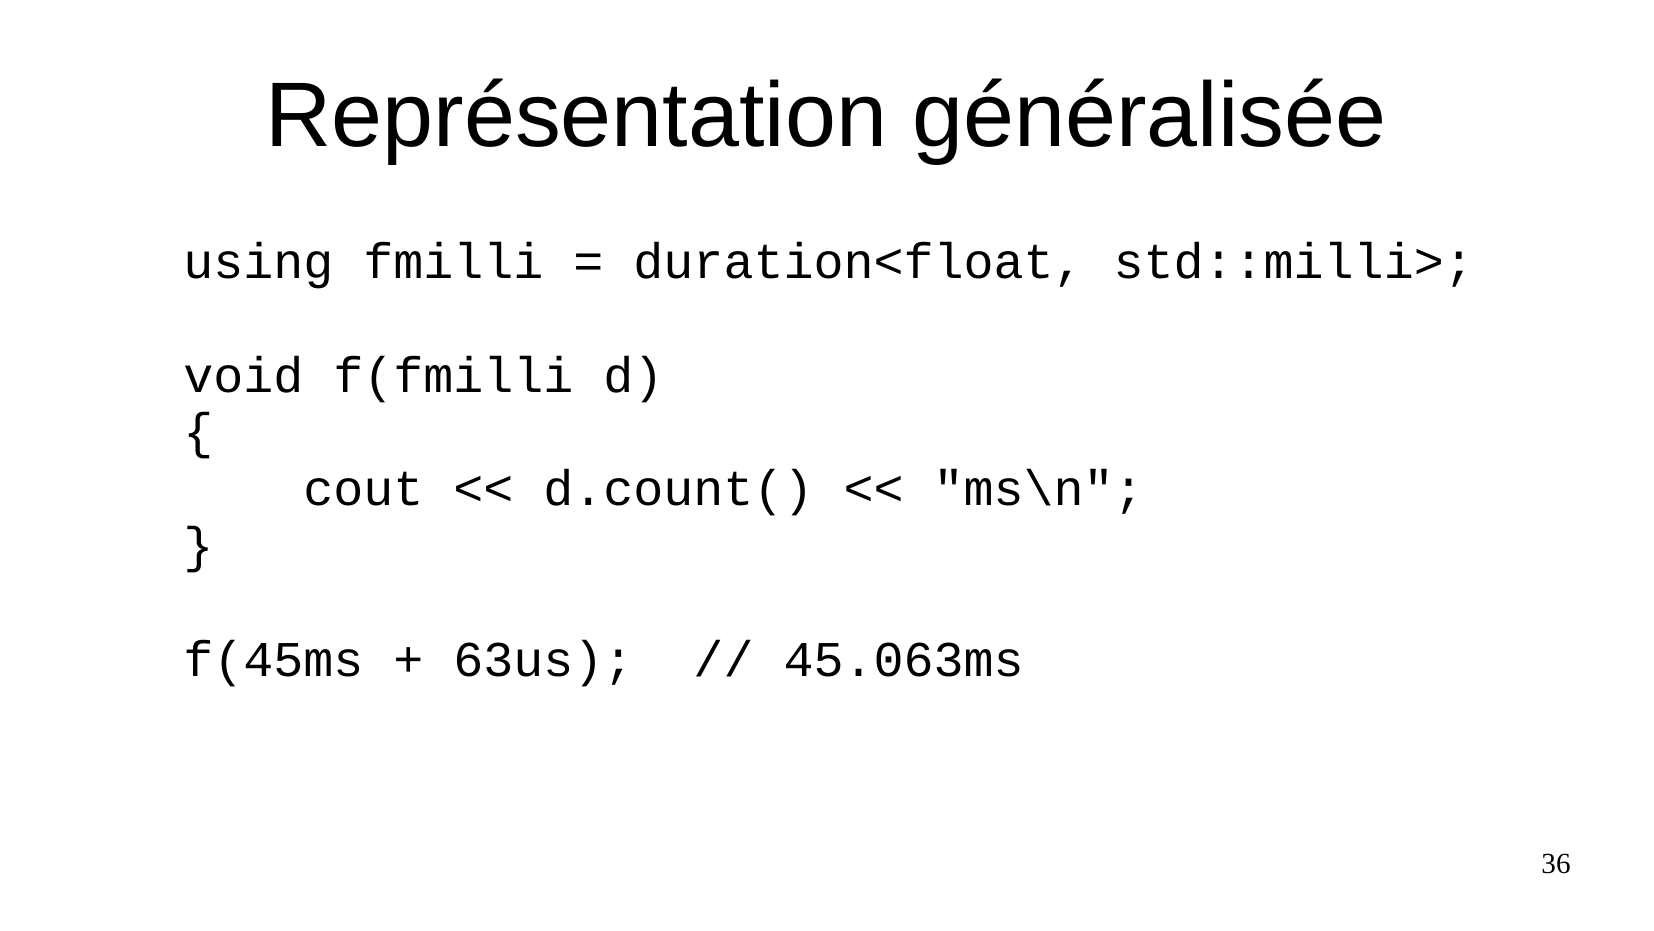

# Représentation généralisée
using fmilli = duration<float, std::milli>;
void f(fmilli d)
{
 cout << d.count() << "ms\n";
}
f(45ms + 63us); // 45.063ms
36